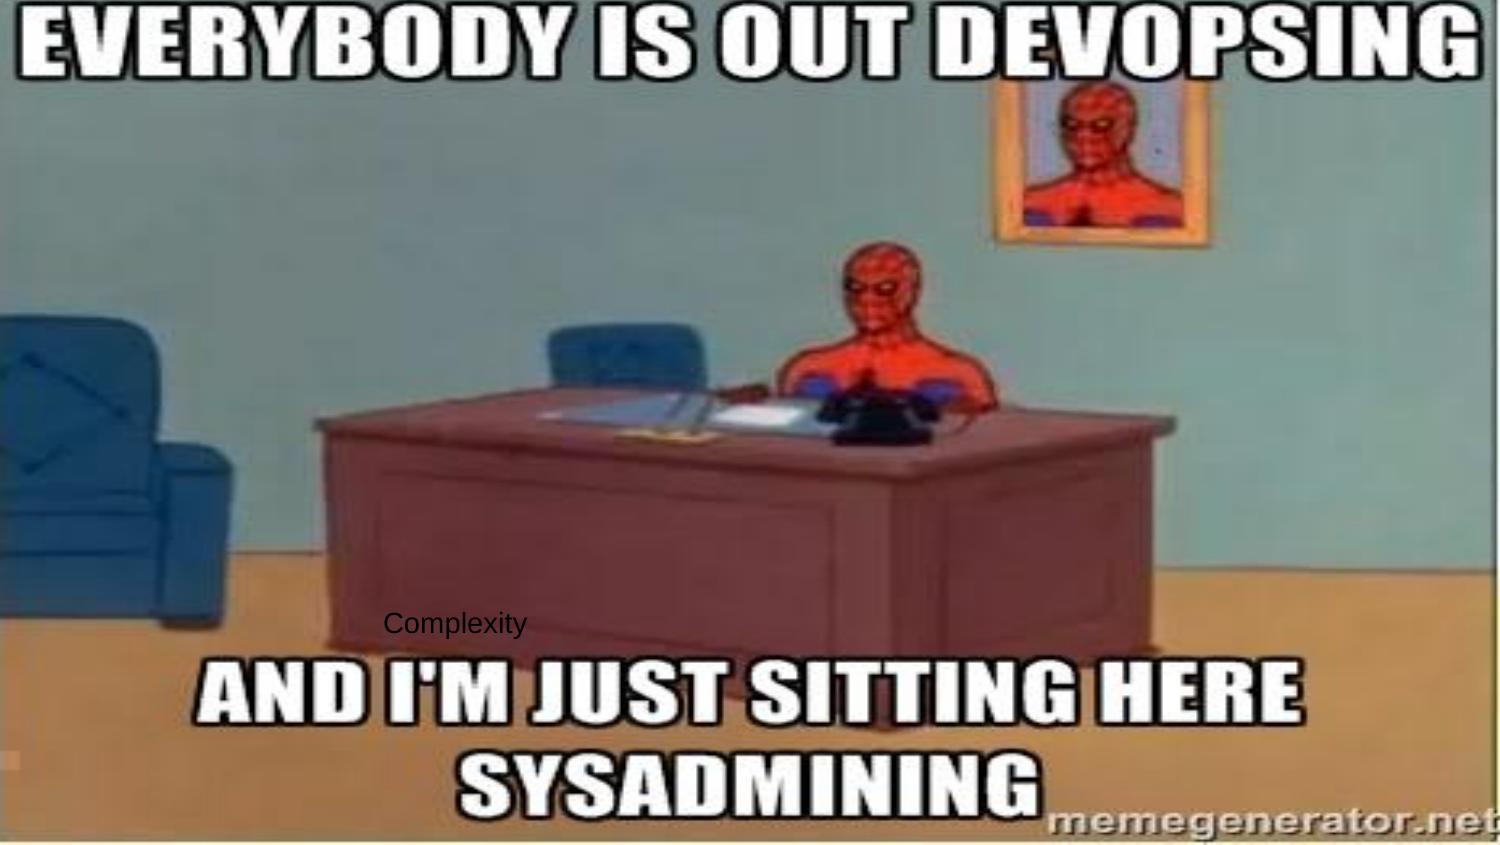

# Complexity Moves
Creating modern DevOps
Complexity